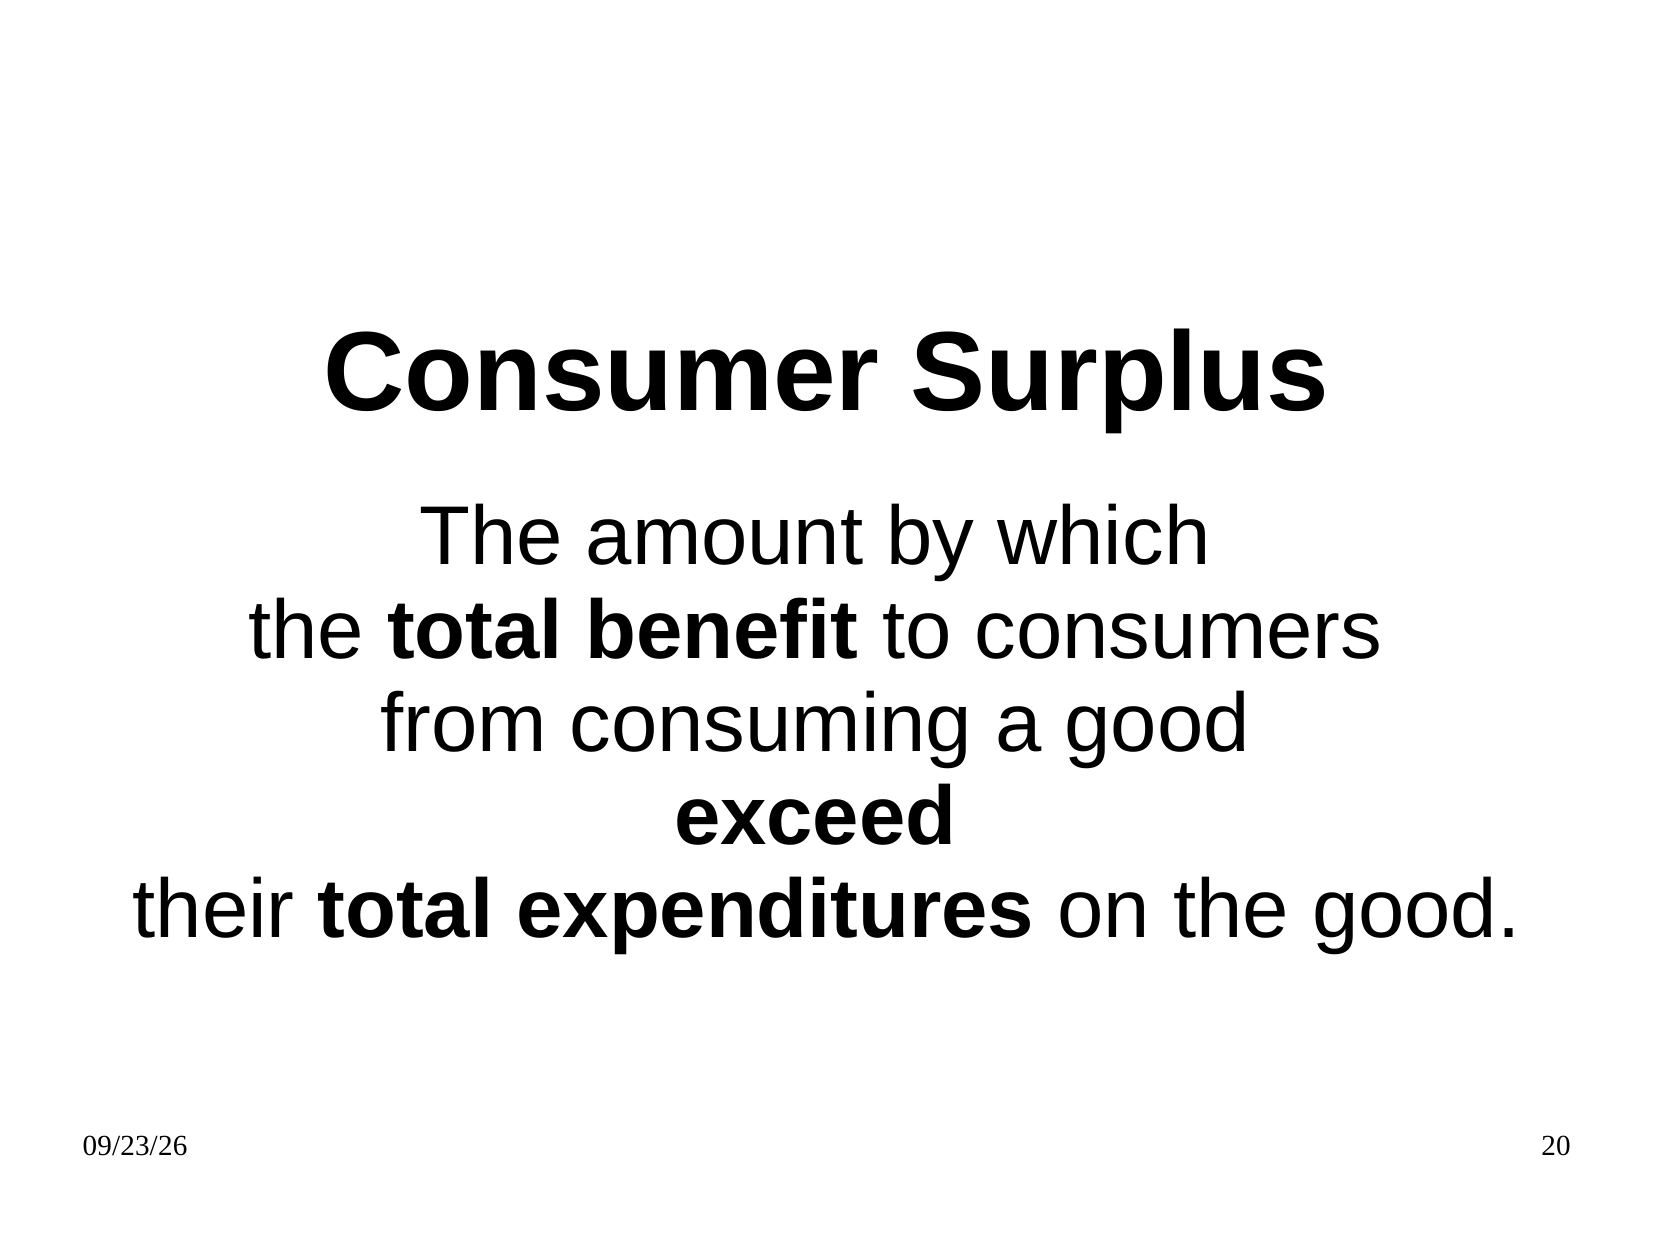

# Consumer Surplus
The amount by which
the total benefit to consumers
from consuming a good
exceed
their total expenditures on the good.
20